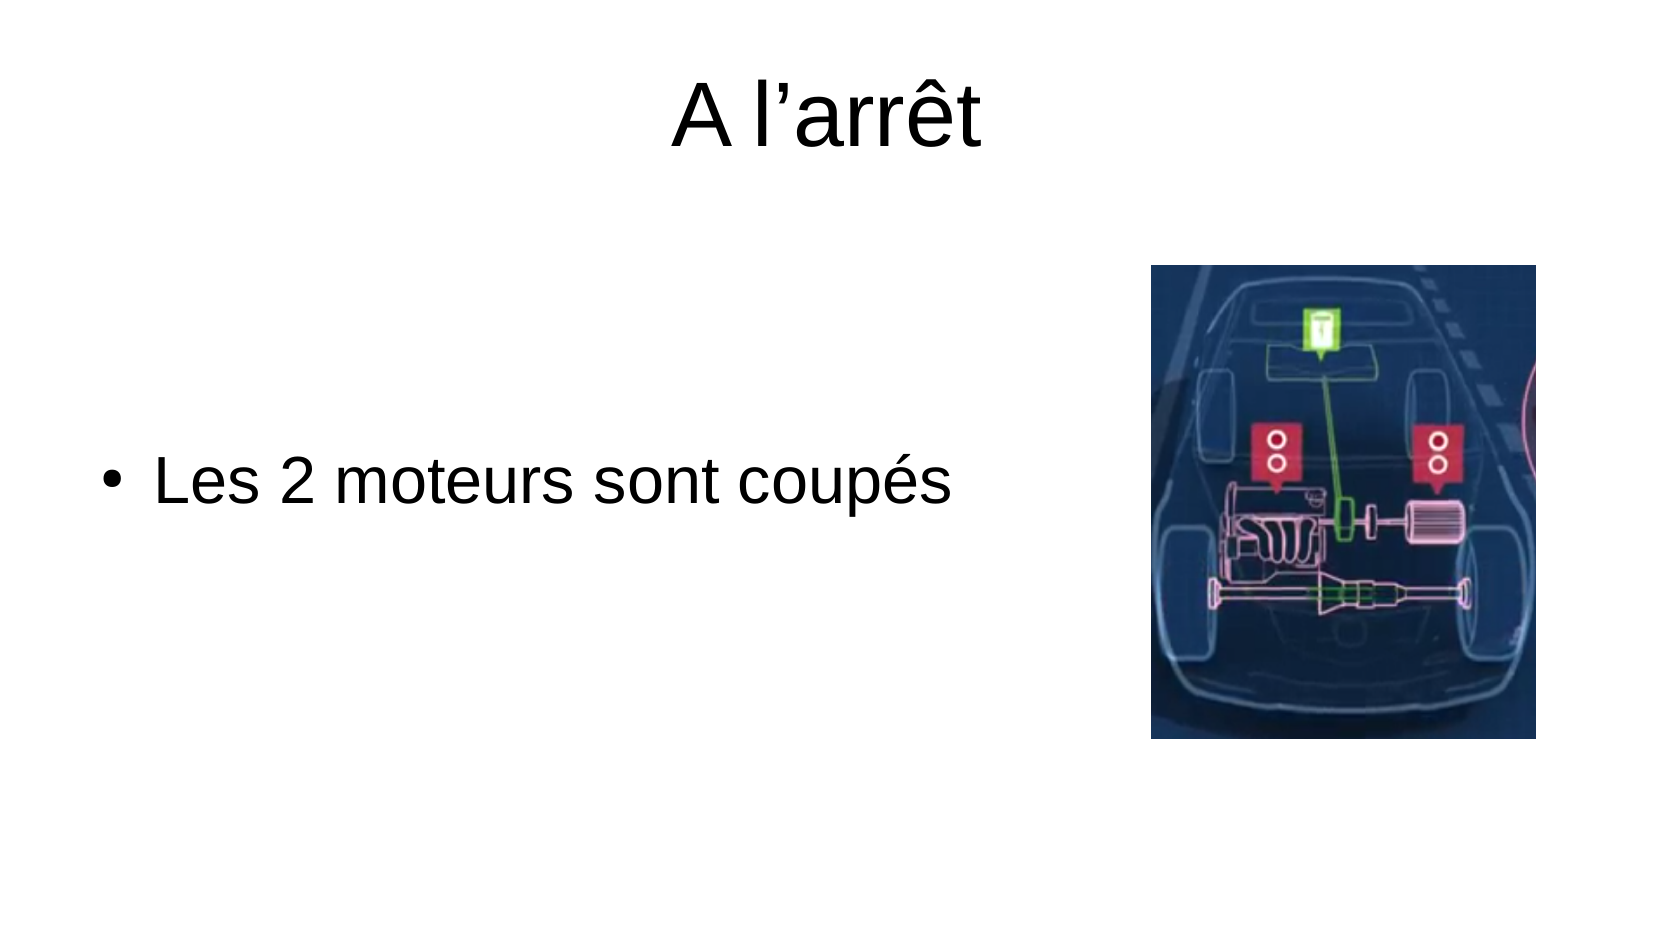

# A l’arrêt
Les 2 moteurs sont coupés